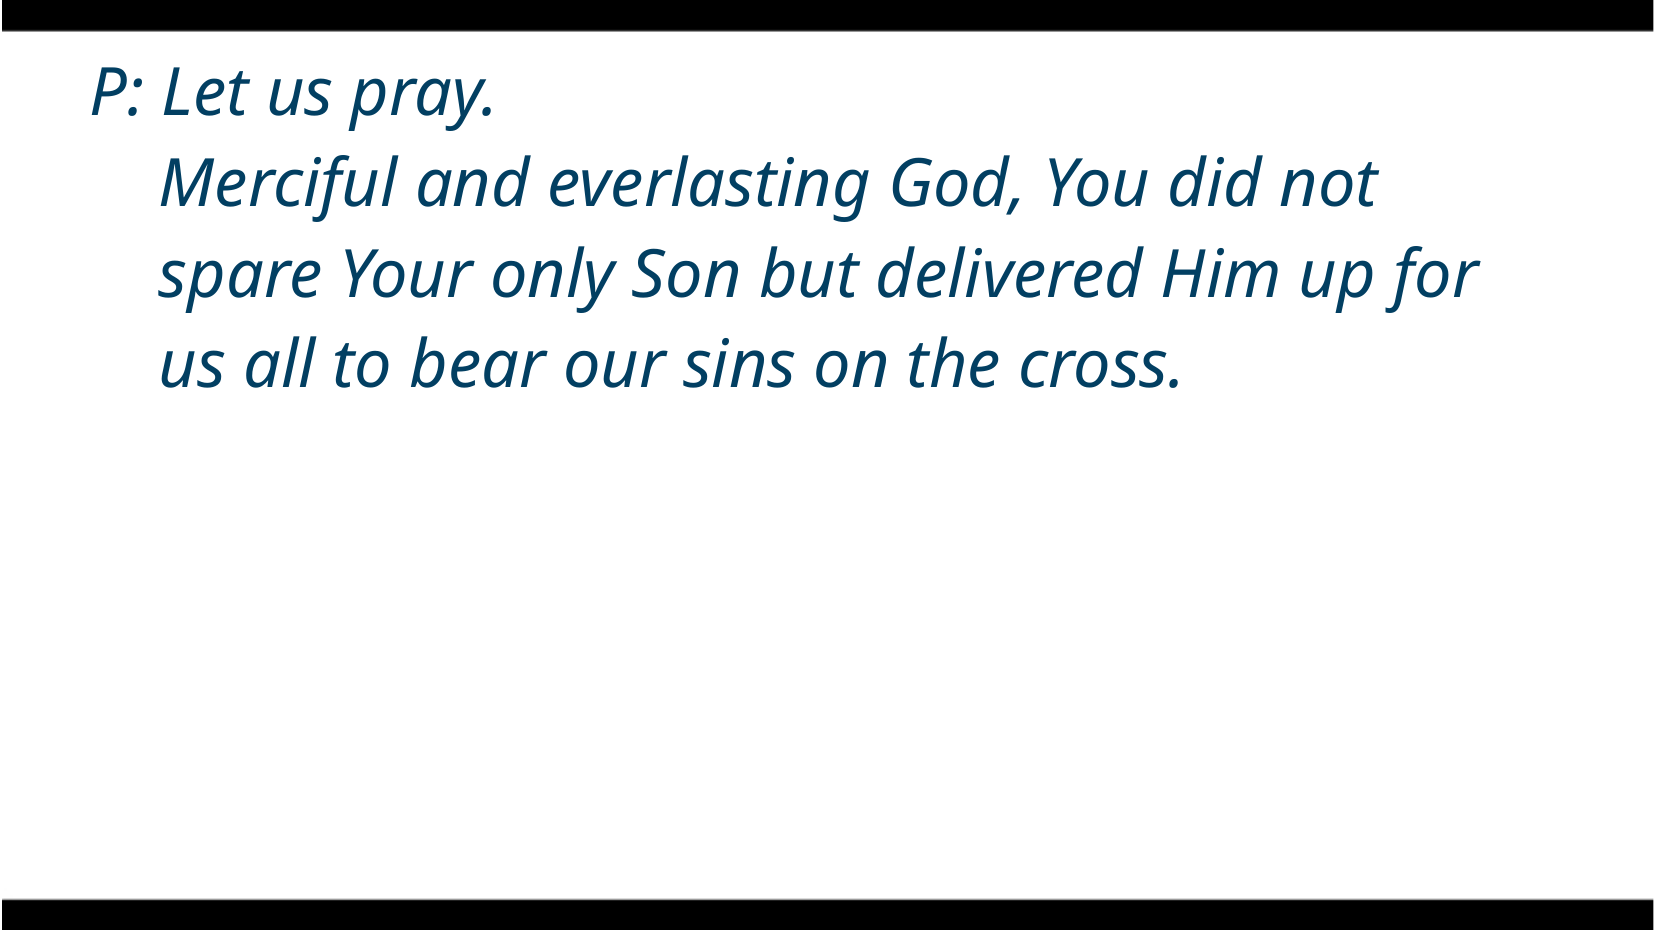

P: Let us pray.
 Merciful and everlasting God, You did not
 spare Your only Son but delivered Him up for
 us all to bear our sins on the cross.